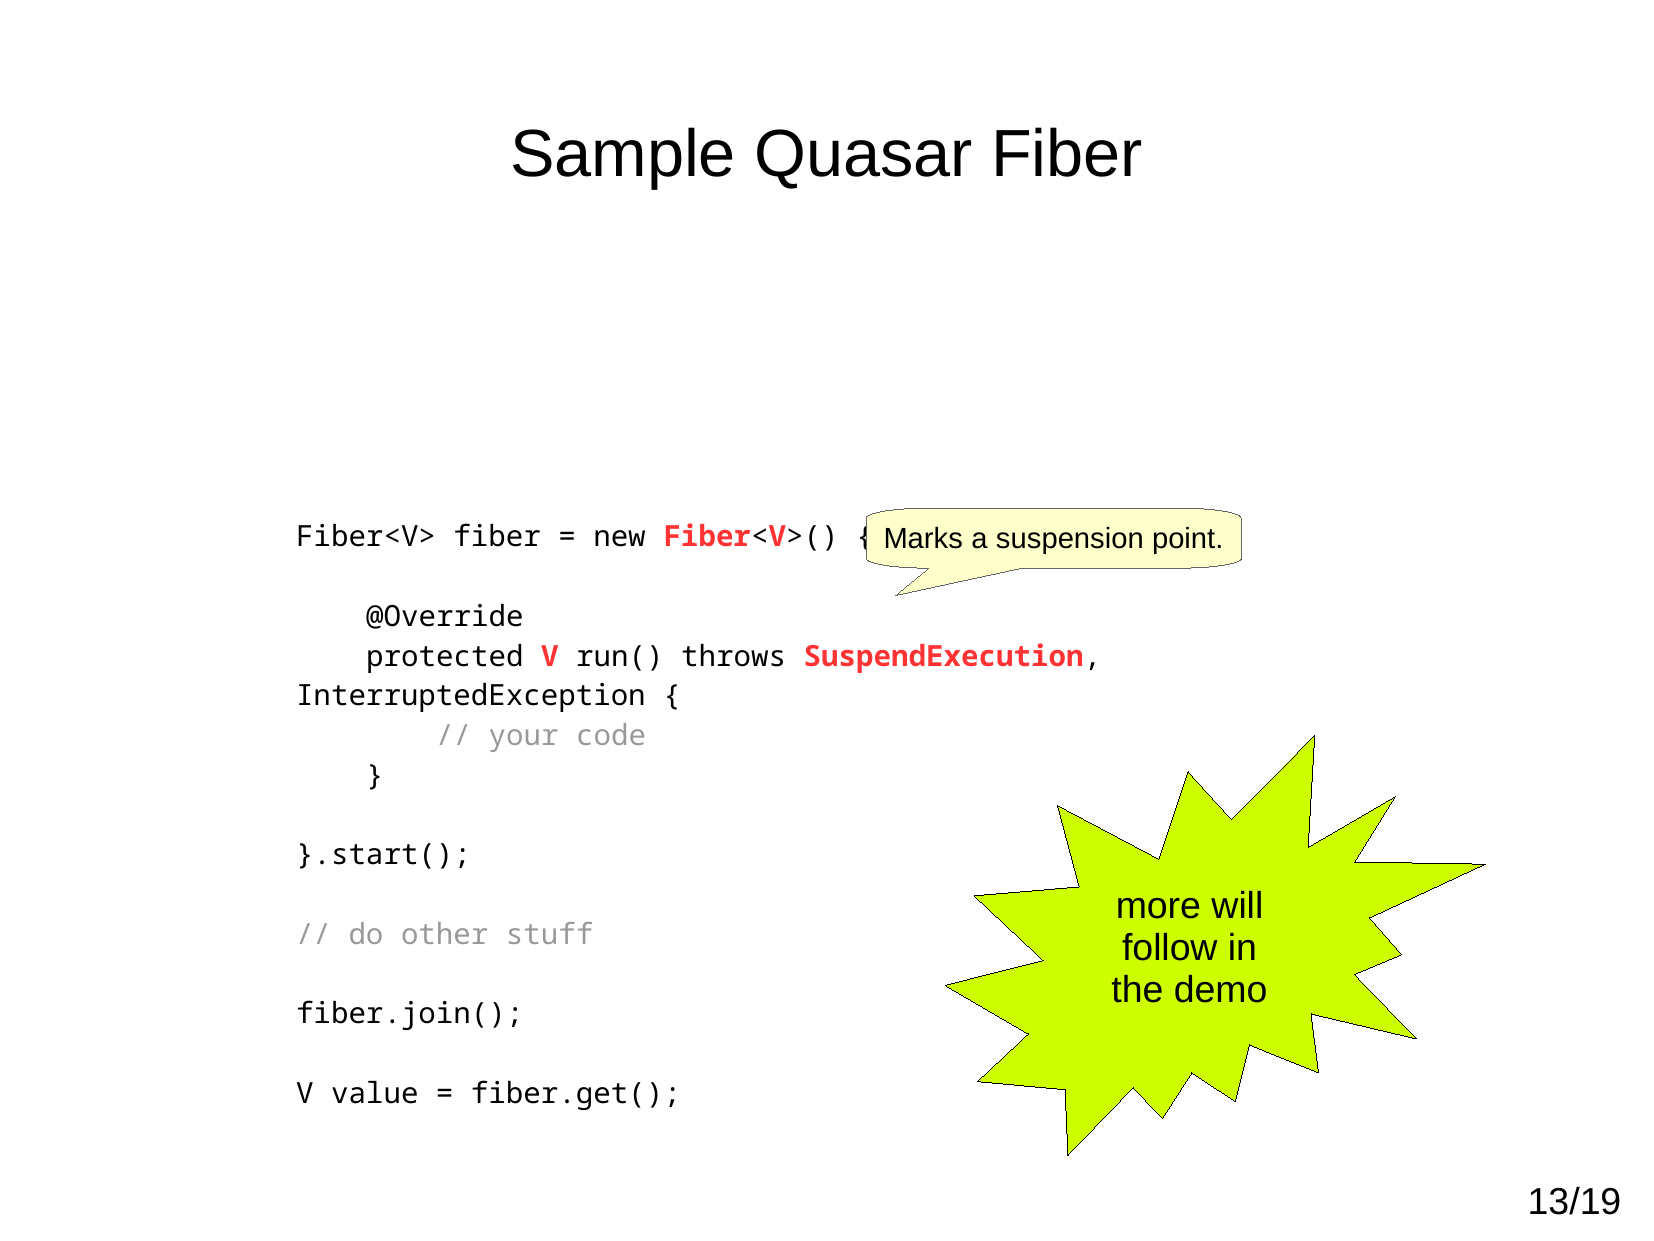

# Sample Quasar Fiber
Fiber<V> fiber = new Fiber<V>() {
 @Override
 protected V run() throws SuspendExecution, InterruptedException {
 // your code
 }
}.start();
// do other stuff
fiber.join();
V value = fiber.get();
Marks a suspension point.
more will
follow in
the demo